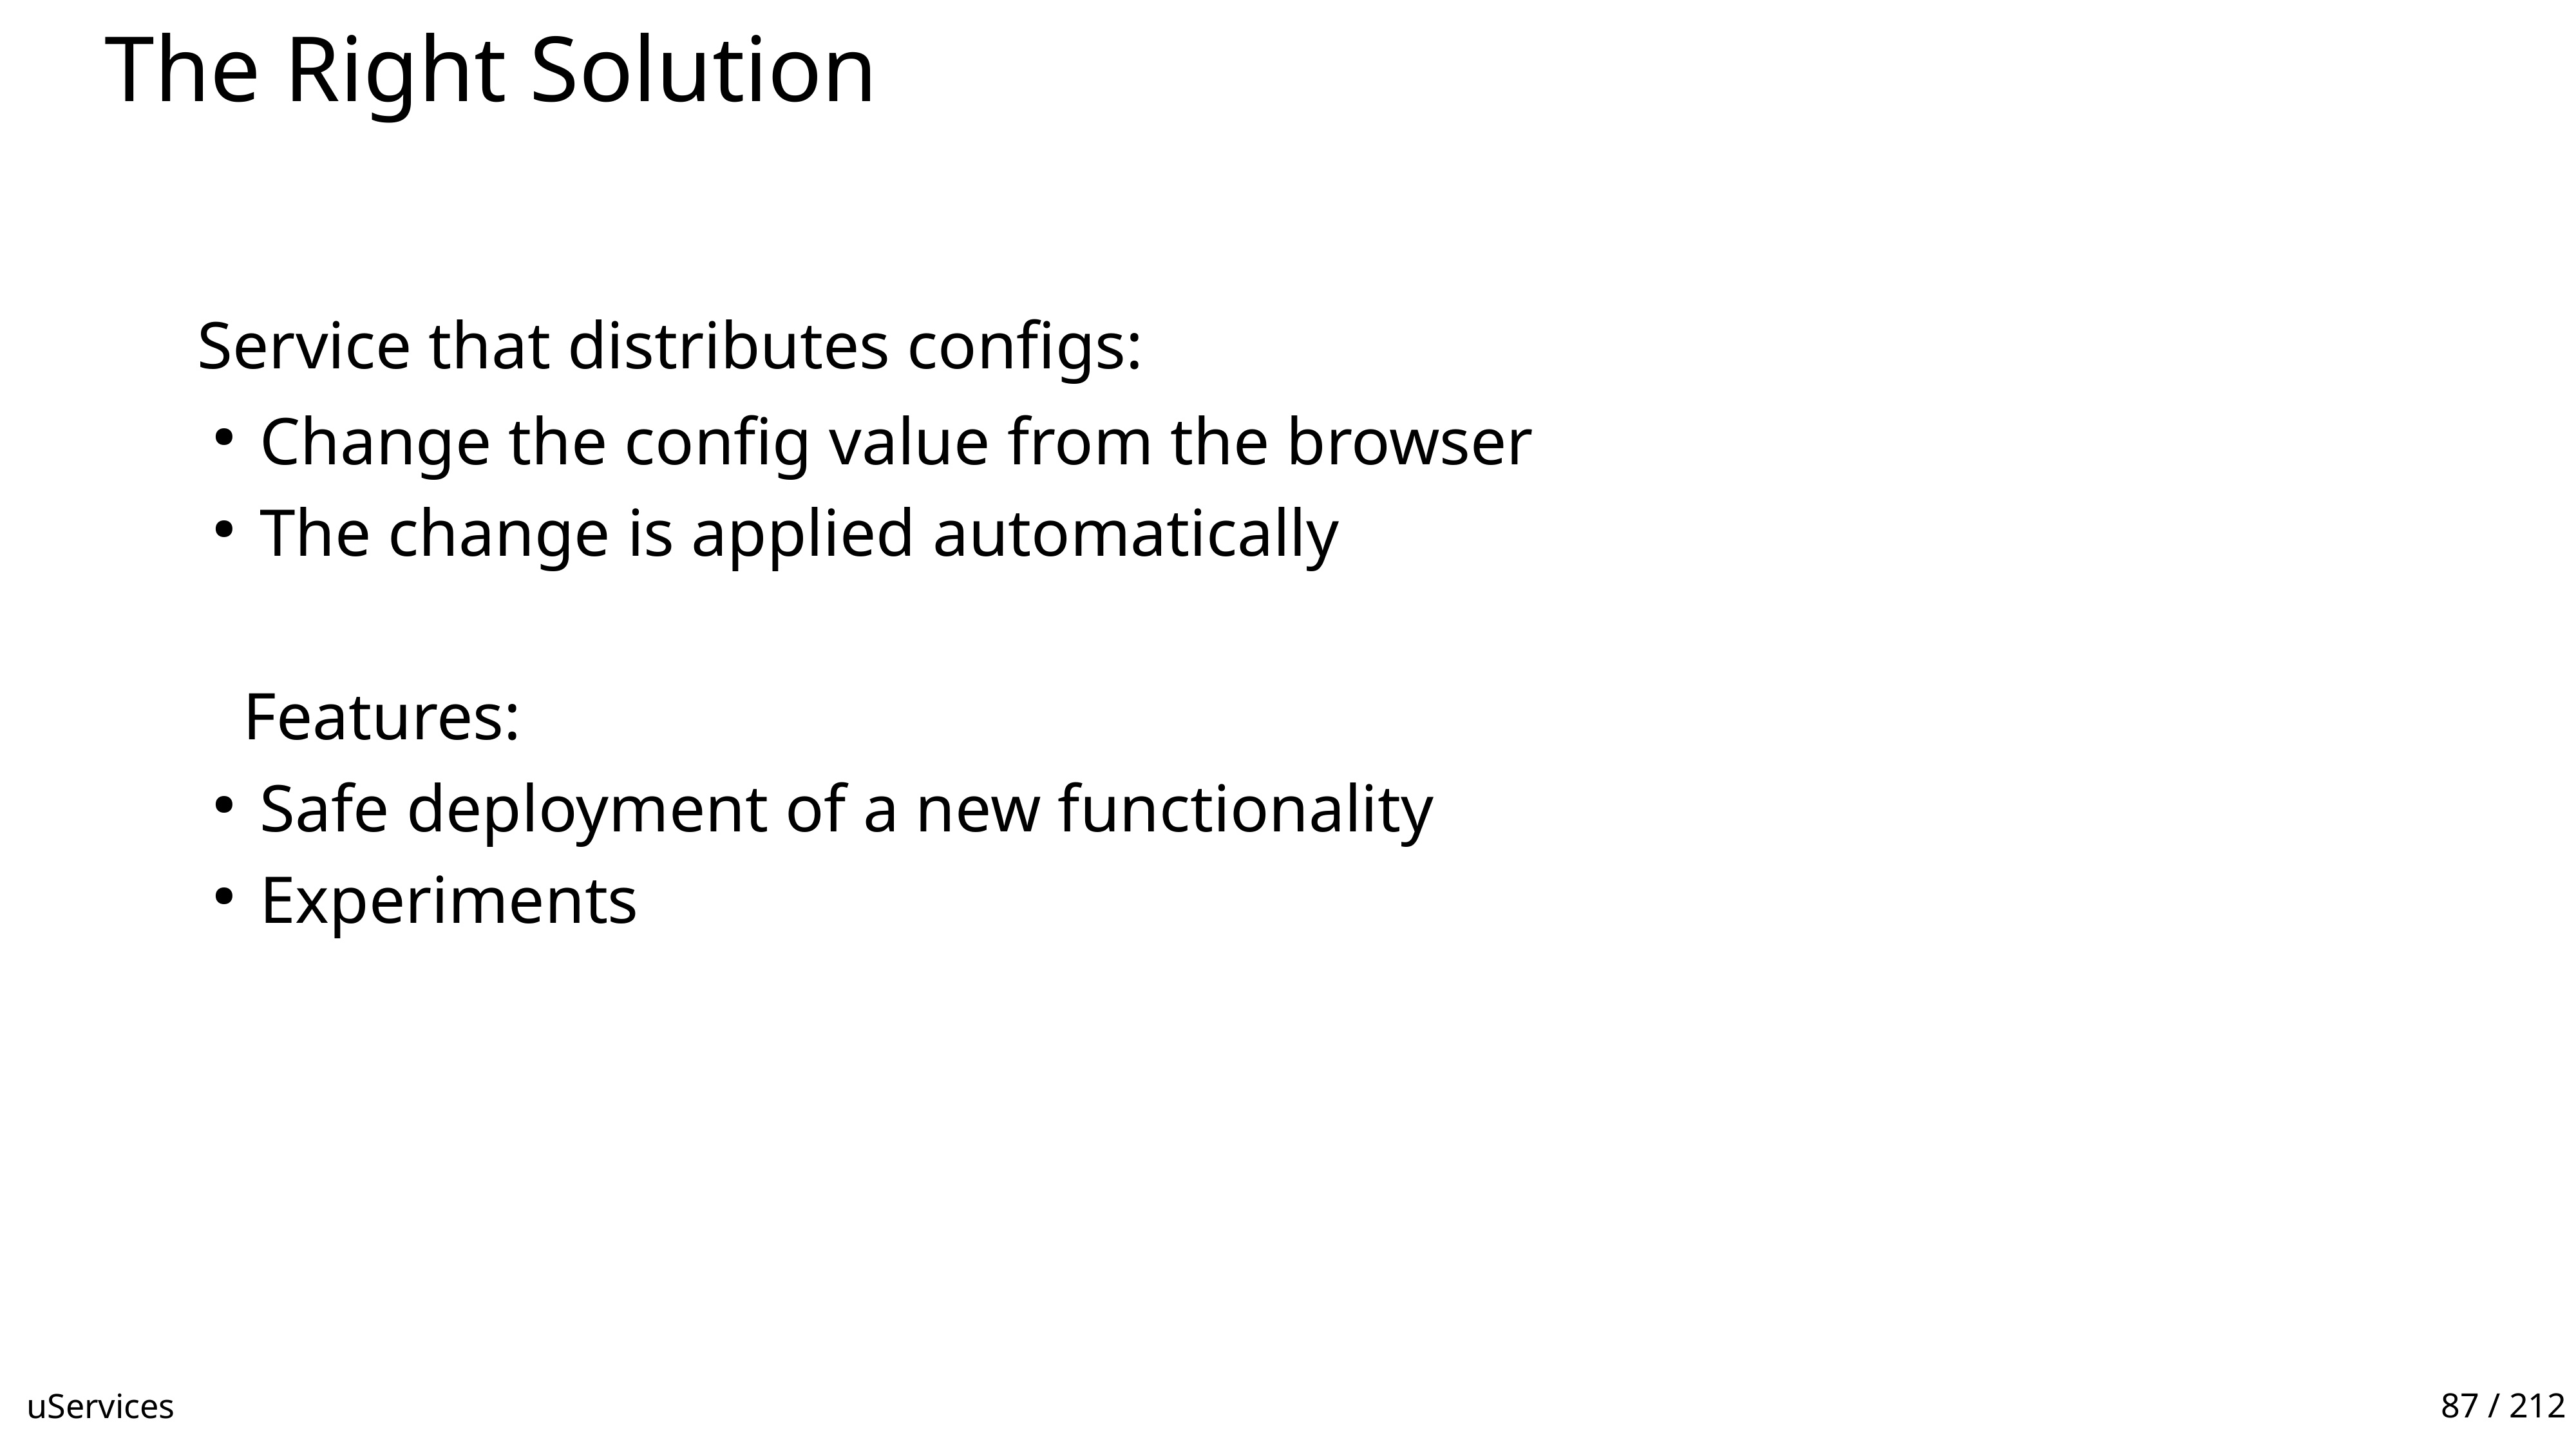

The Right Solution
# Service that distributes configs:
 Change the config value from the browser
 The change is applied automatically
Features:
 Safe deployment of a new functionality
 Experiments
uServices